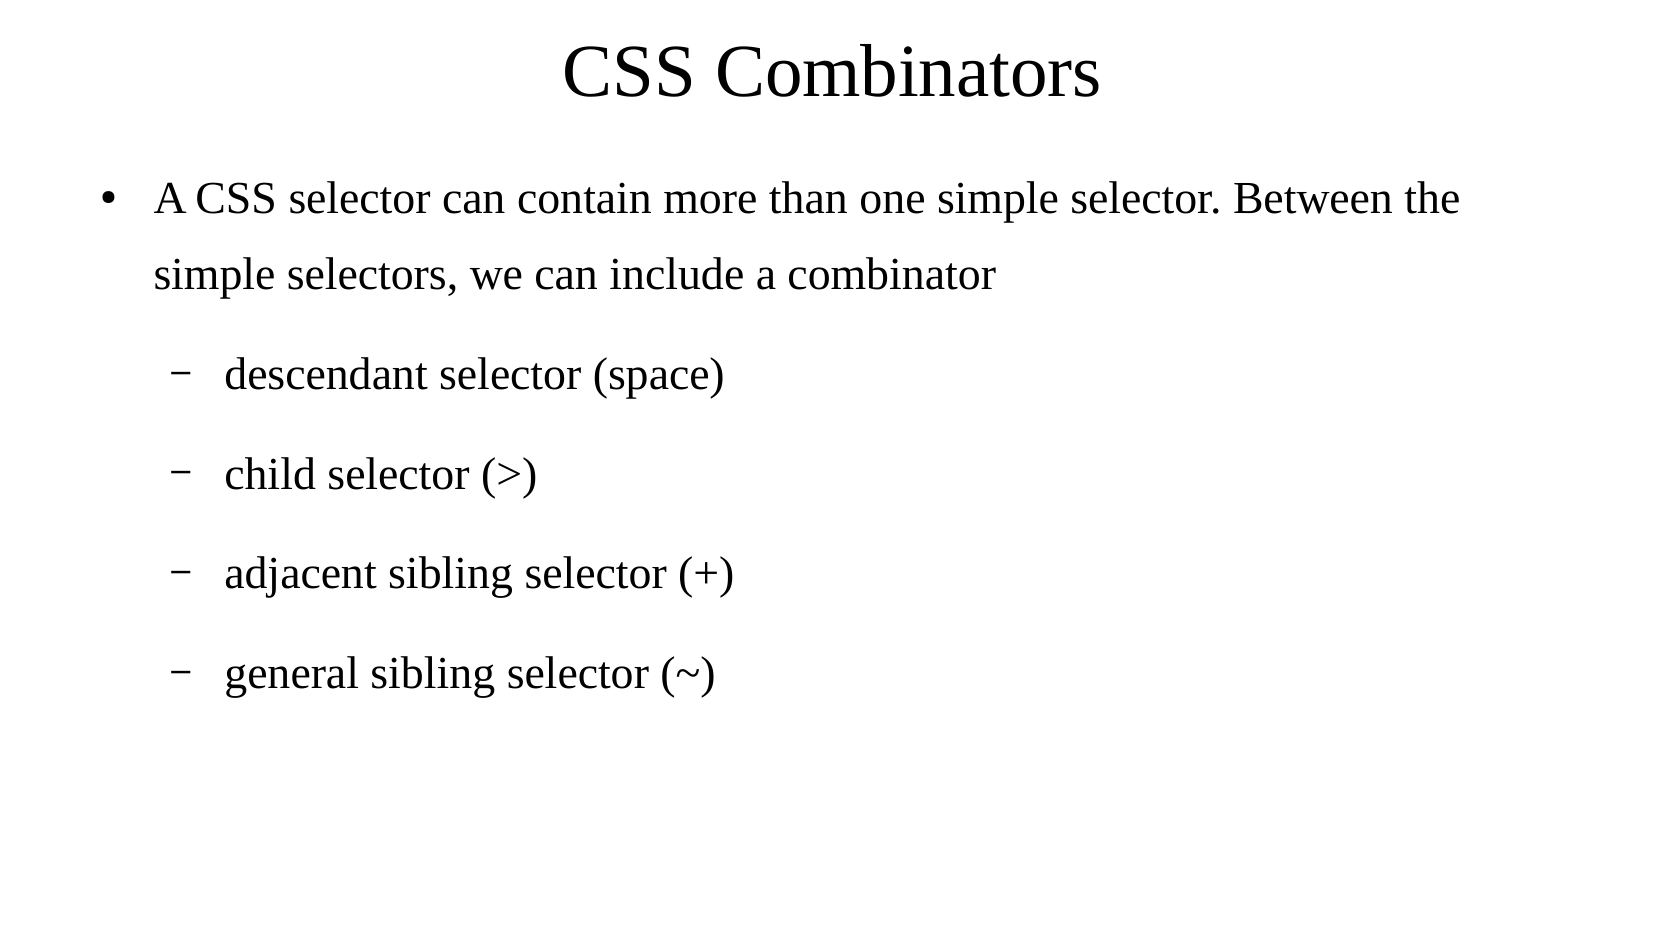

# CSS Combinators
A CSS selector can contain more than one simple selector. Between the simple selectors, we can include a combinator
descendant selector (space)
child selector (>)
adjacent sibling selector (+)
general sibling selector (~)